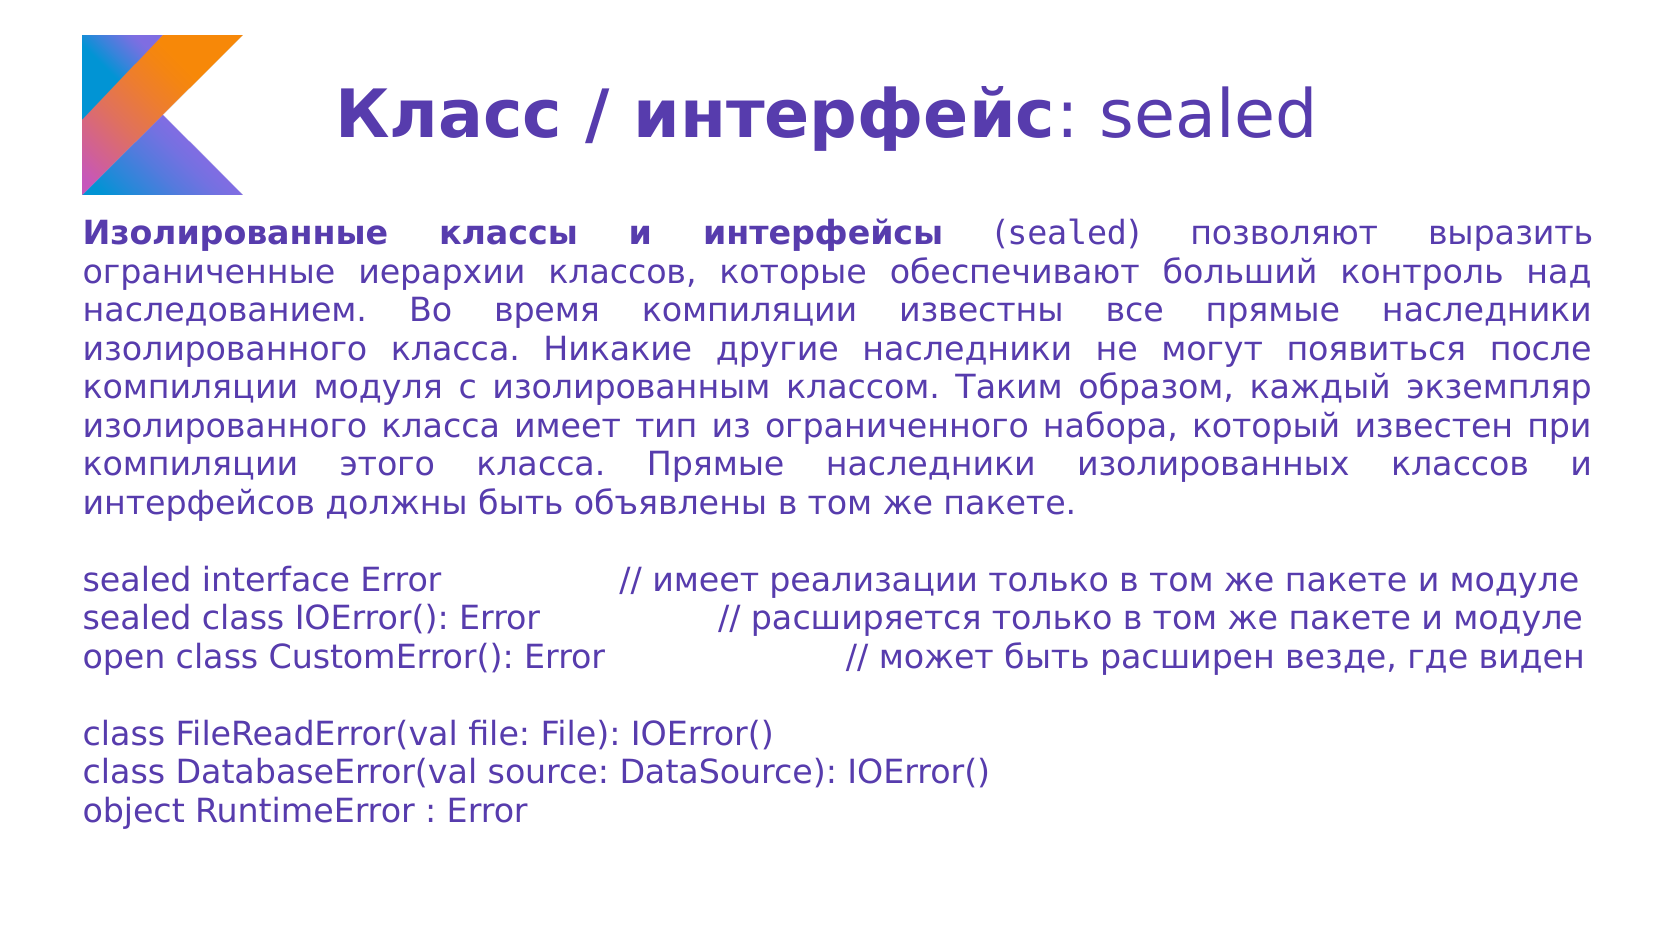

# Класс / интерфейс: sealed
Изолированные классы и интерфейсы (sealed) позволяют выразить ограниченные иерархии классов, которые обеспечивают больший контроль над наследованием. Во время компиляции известны все прямые наследники изолированного класса. Никакие другие наследники не могут появиться после компиляции модуля с изолированным классом. Таким образом, каждый экземпляр изолированного класса имеет тип из ограниченного набора, который известен при компиляции этого класса. Прямые наследники изолированных классов и интерфейсов должны быть объявлены в том же пакете.
sealed interface Error // имеет реализации только в том же пакете и модуле
sealed class IOError(): Error // расширяется только в том же пакете и модуле
open class CustomError(): Error // может быть расширен везде, где виден
class FileReadError(val file: File): IOError()
class DatabaseError(val source: DataSource): IOError()
object RuntimeError : Error